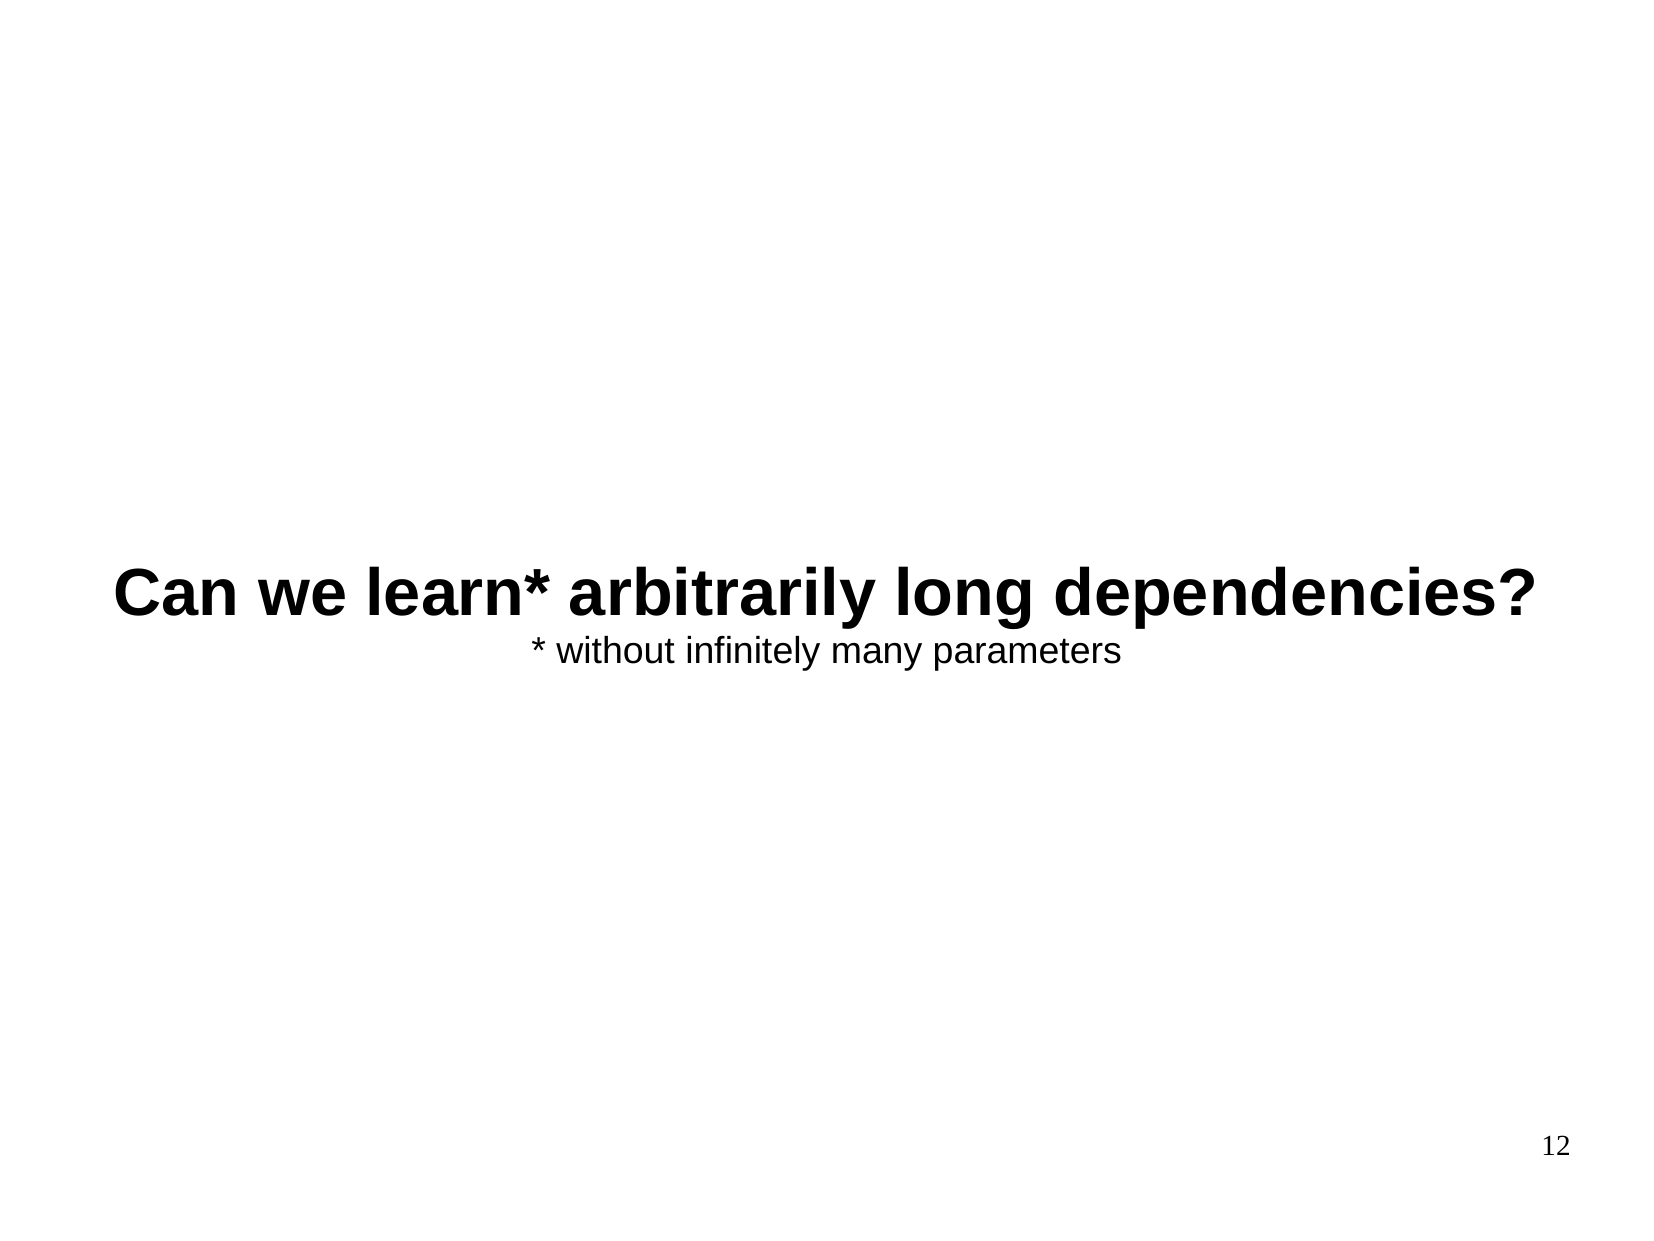

# Can we learn* arbitrarily long dependencies? * without infinitely many parameters
12